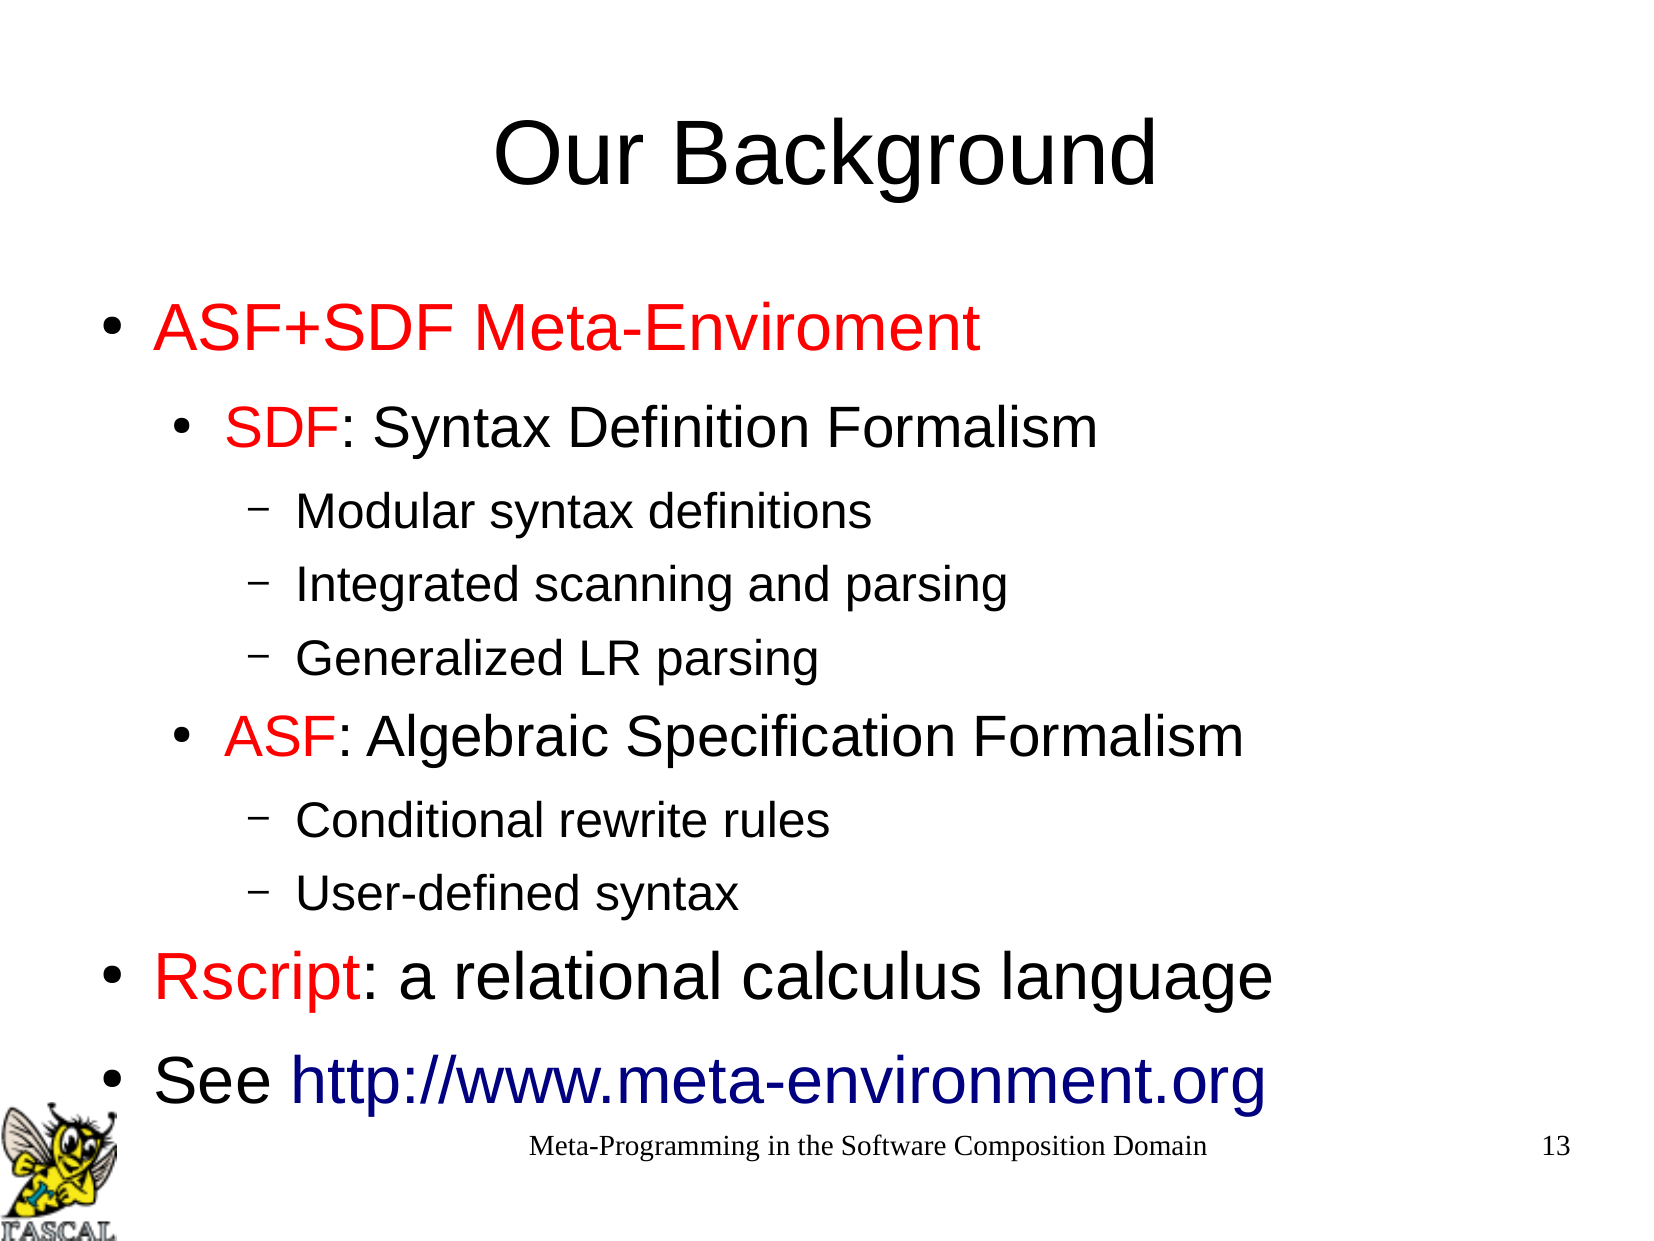

# Our Background
ASF+SDF Meta-Enviroment
SDF: Syntax Definition Formalism
Modular syntax definitions
Integrated scanning and parsing
Generalized LR parsing
ASF: Algebraic Specification Formalism
Conditional rewrite rules
User-defined syntax
Rscript: a relational calculus language
See http://www.meta-environment.org
13